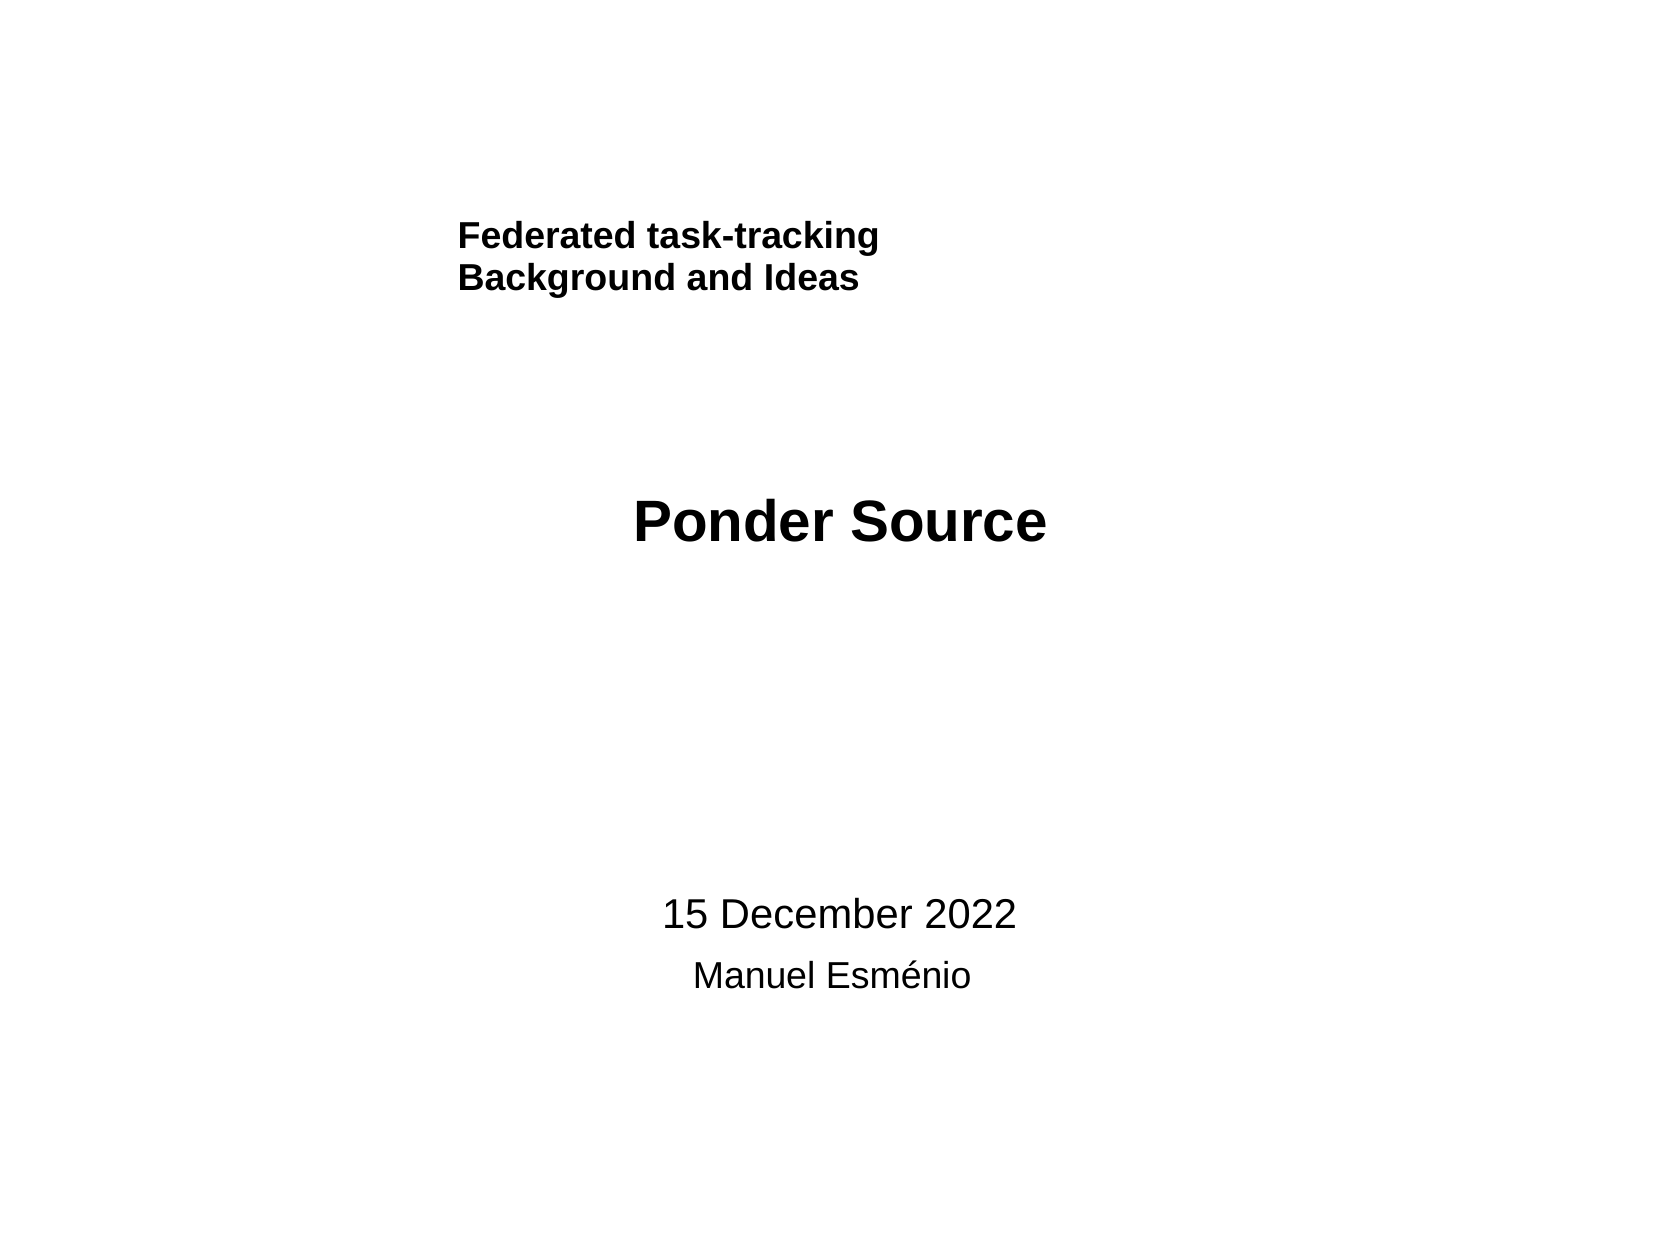

Federated task-tracking
Background and Ideas
#
Ponder Source
15 December 2022
Manuel Esménio